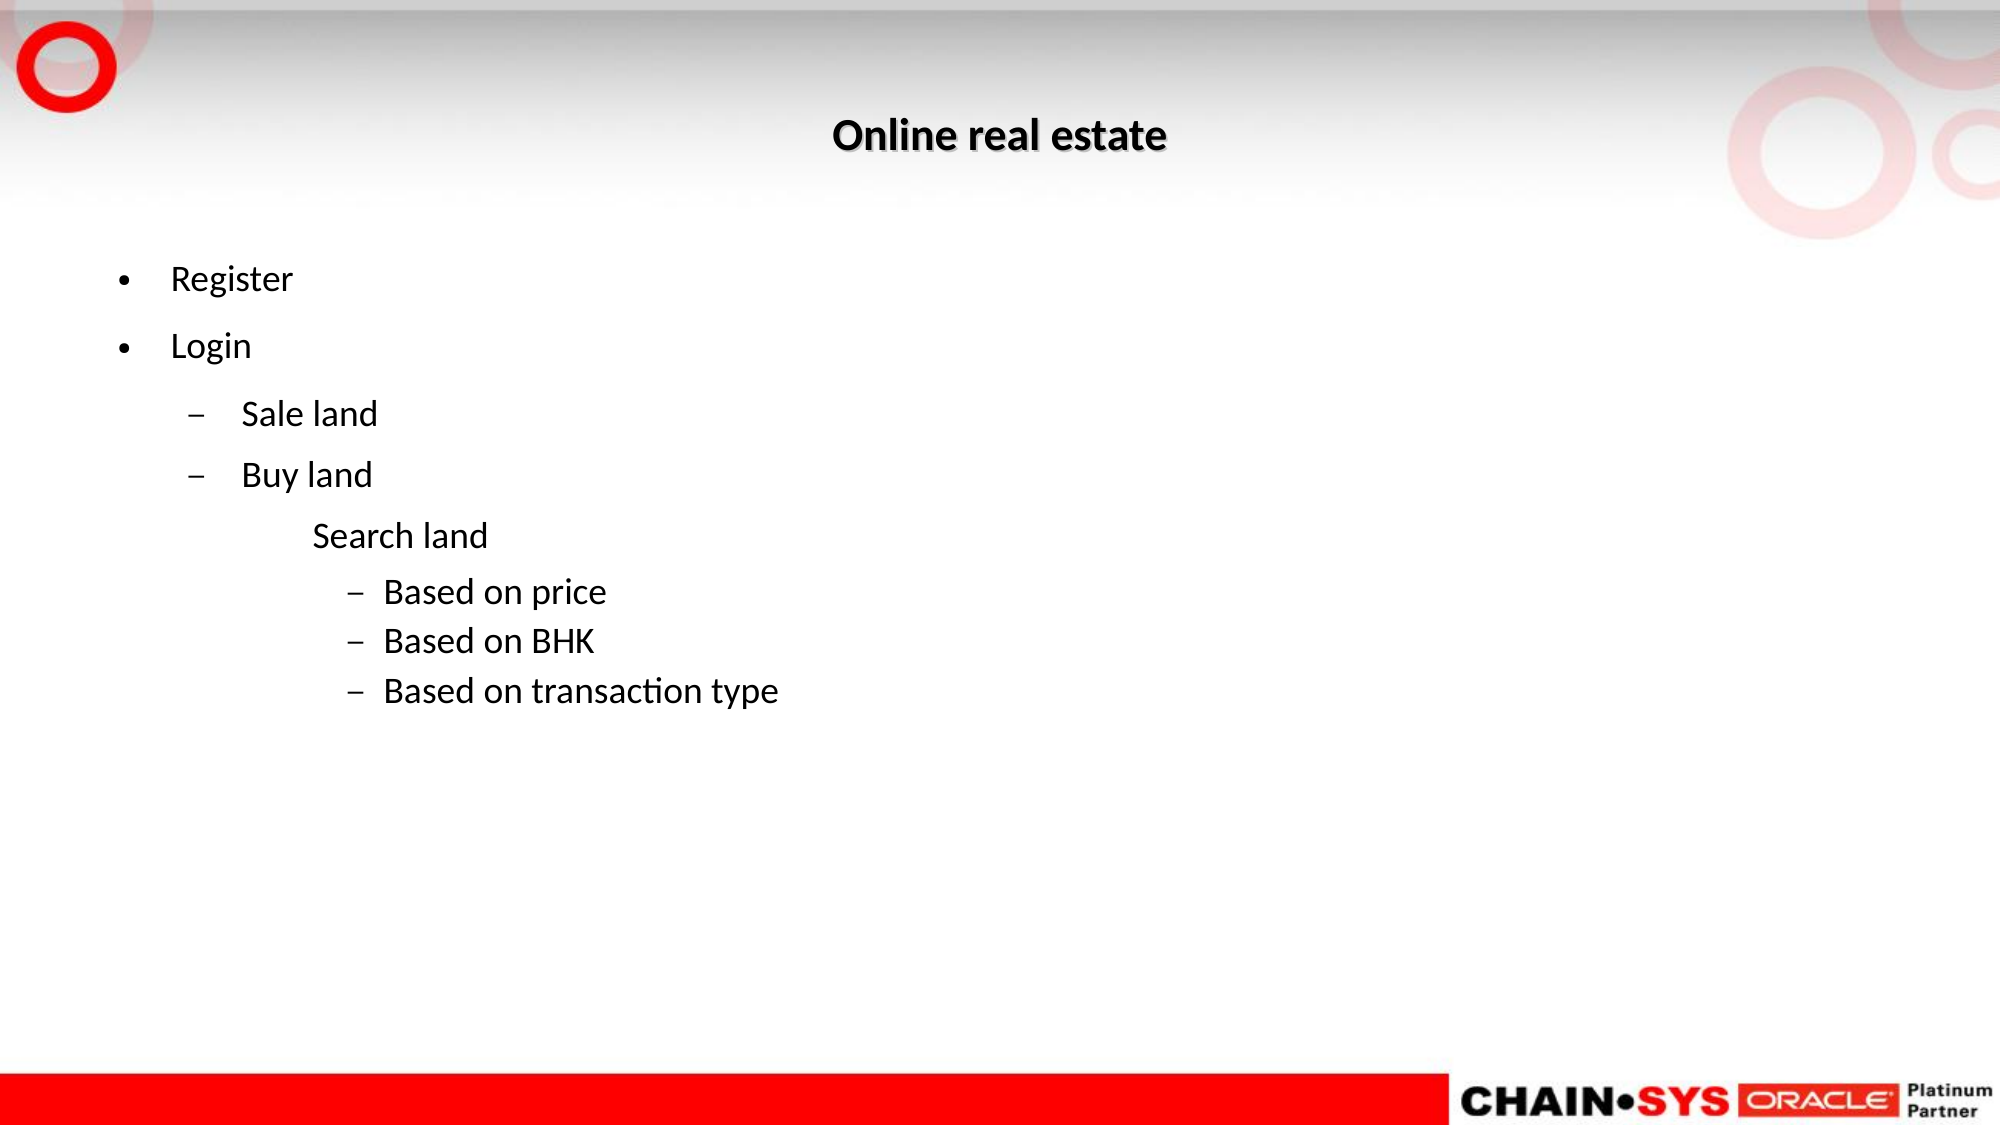

# Online real estate
Register
Login
Sale land
Buy land
Search land
Based on price
Based on BHK
Based on transaction type